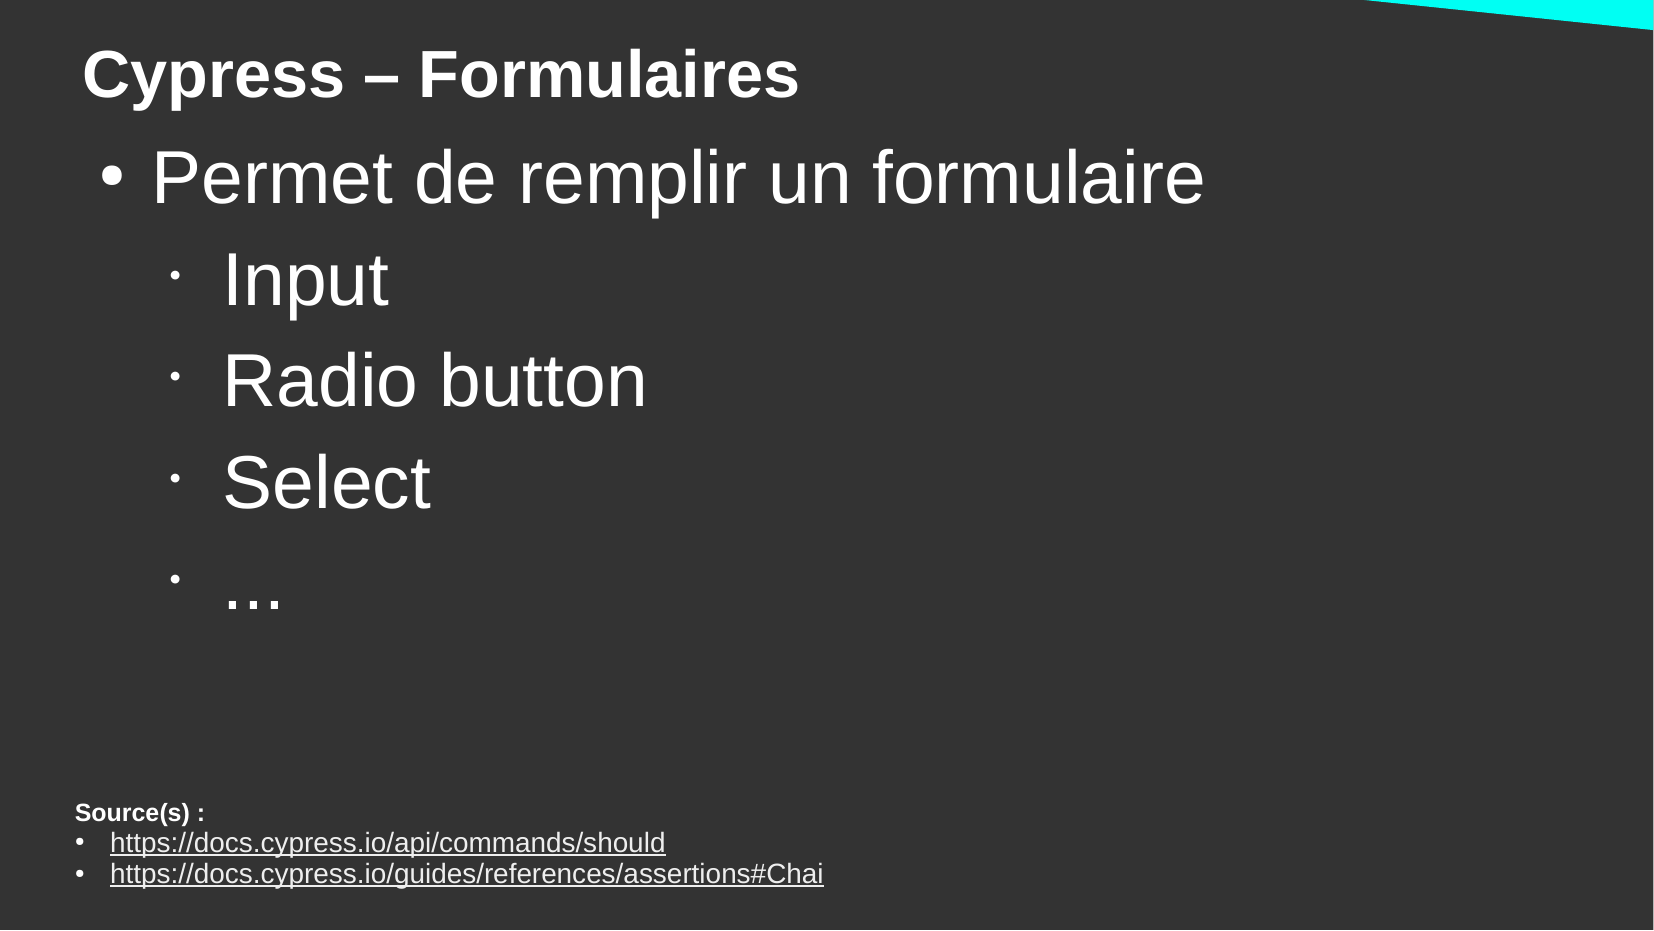

# Cypress – Formulaires
Permet de remplir un formulaire
Input
Radio button
Select
...
Source(s) :
https://docs.cypress.io/api/commands/should
https://docs.cypress.io/guides/references/assertions#Chai